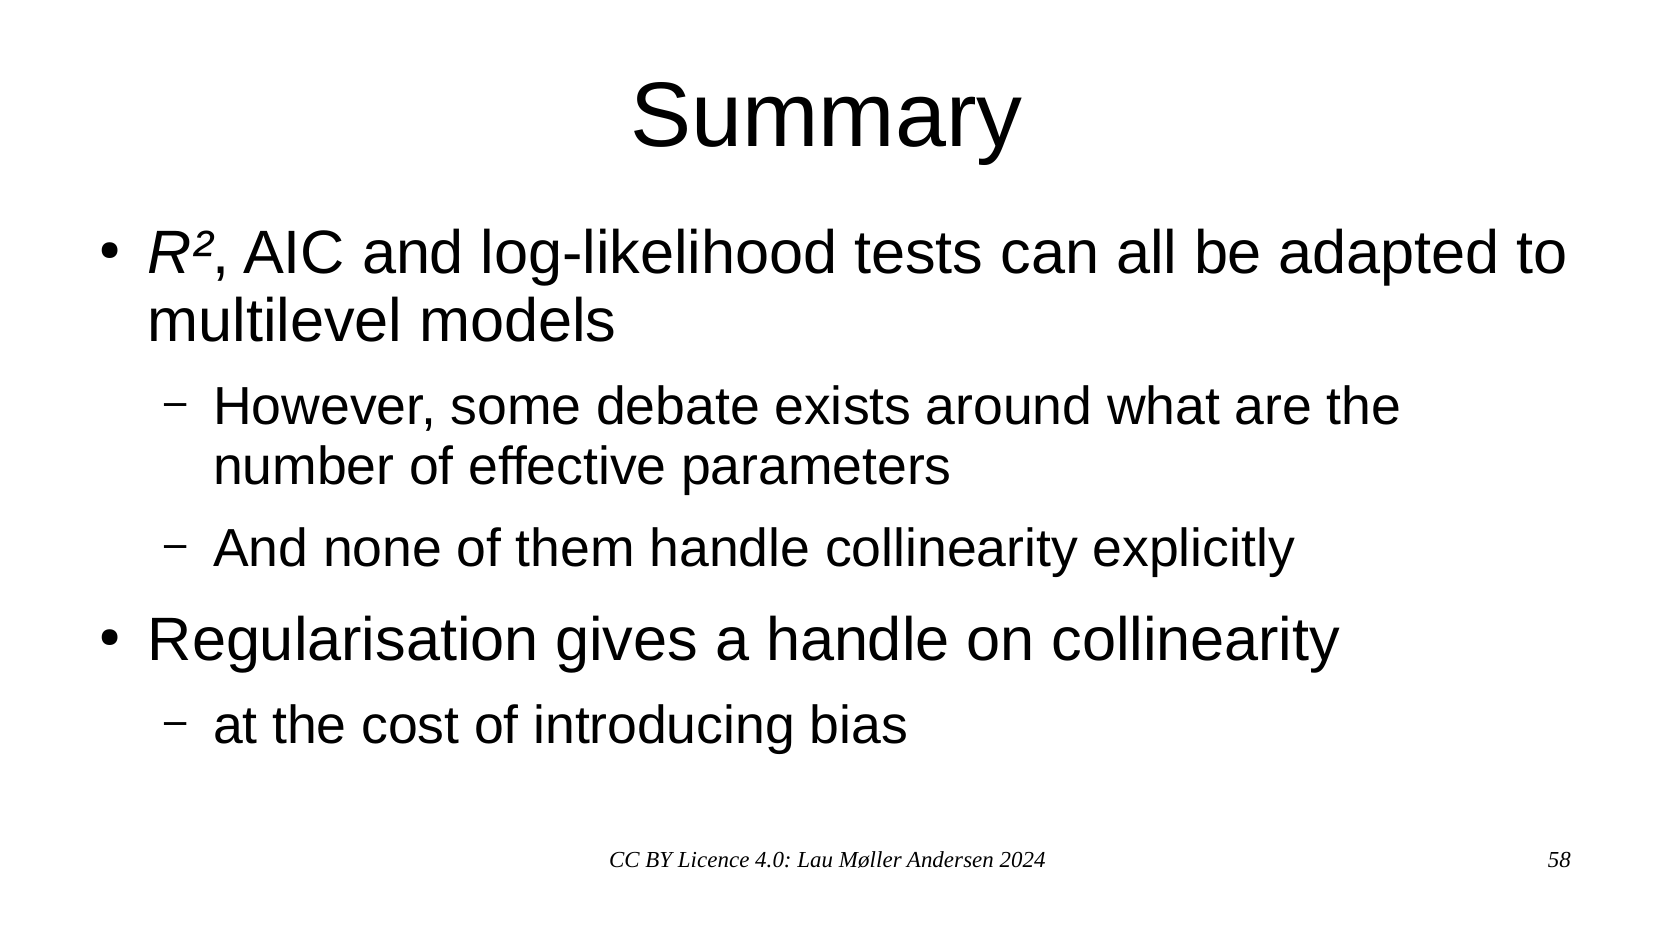

# Summary
R², AIC and log-likelihood tests can all be adapted to multilevel models
However, some debate exists around what are the number of effective parameters
And none of them handle collinearity explicitly
Regularisation gives a handle on collinearity
at the cost of introducing bias
CC BY Licence 4.0: Lau Møller Andersen 2024
58